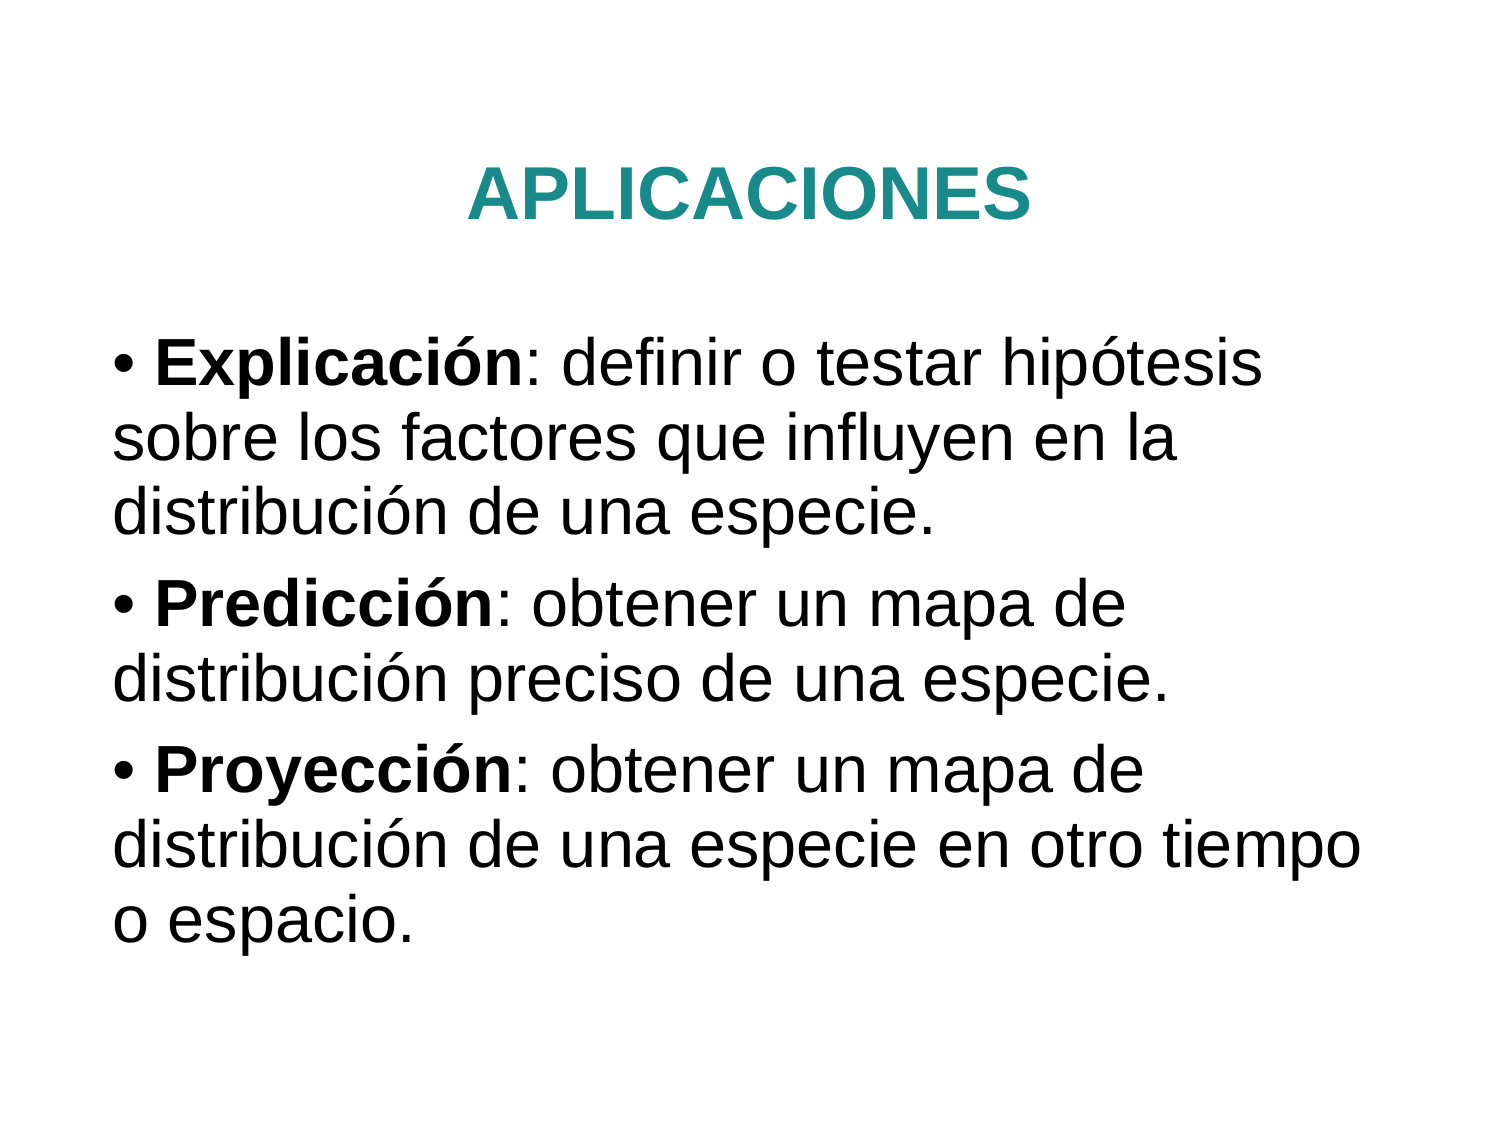

# APLICACIONES
 Explicación: definir o testar hipótesis sobre los factores que influyen en la distribución de una especie.
 Predicción: obtener un mapa de distribución preciso de una especie.
 Proyección: obtener un mapa de distribución de una especie en otro tiempo o espacio.